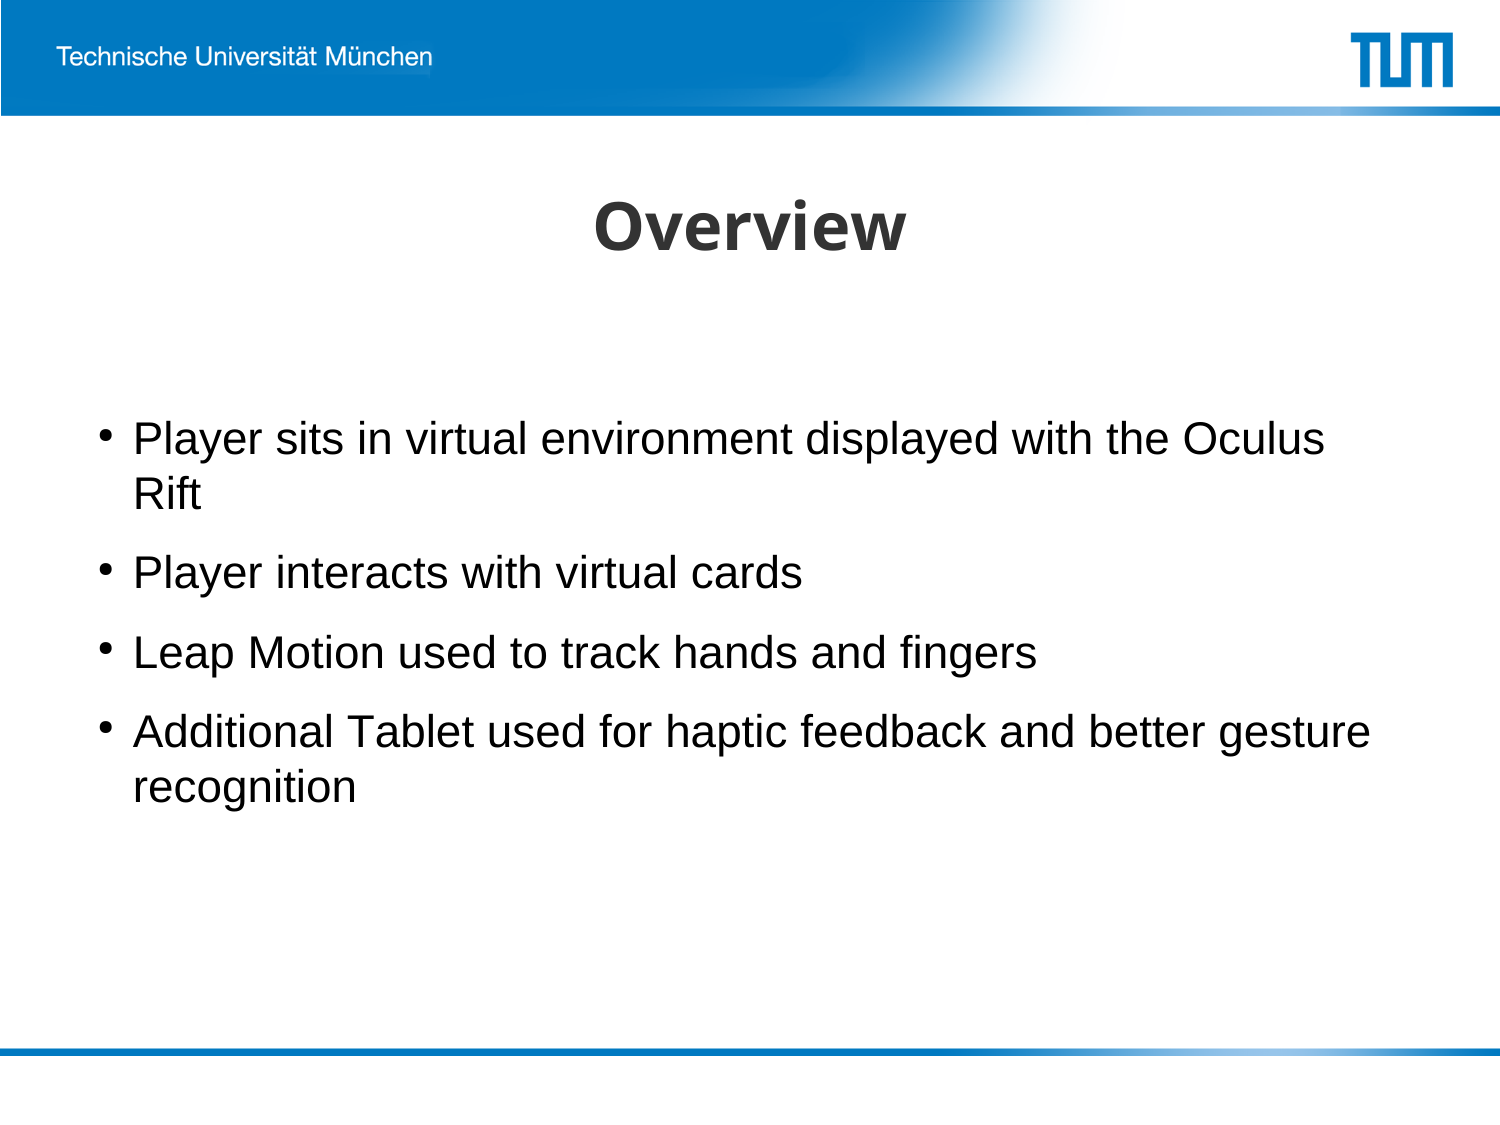

Overview
Player sits in virtual environment displayed with the Oculus Rift
Player interacts with virtual cards
Leap Motion used to track hands and fingers
Additional Tablet used for haptic feedback and better gesture recognition